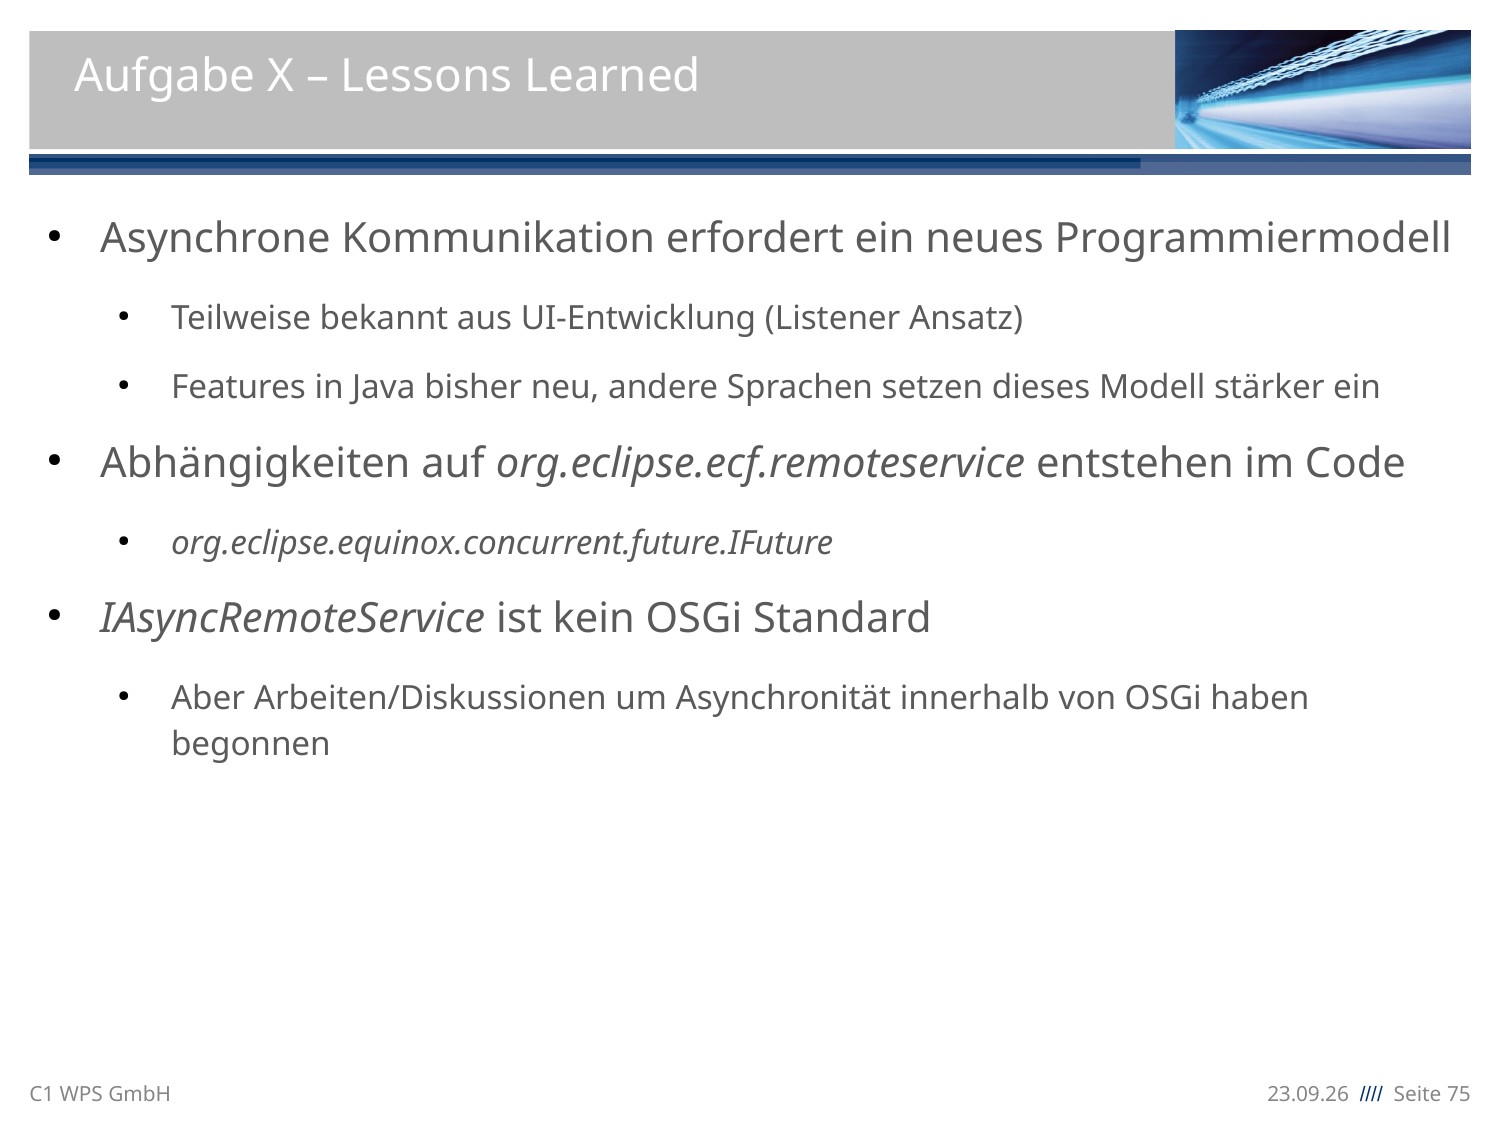

#
Aufgabe X – Lessons Learned
Asynchrone Kommunikation erfordert ein neues Programmiermodell
Teilweise bekannt aus UI-Entwicklung (Listener Ansatz)
Features in Java bisher neu, andere Sprachen setzen dieses Modell stärker ein
Abhängigkeiten auf org.eclipse.ecf.remoteservice entstehen im Code
org.eclipse.equinox.concurrent.future.IFuture
IAsyncRemoteService ist kein OSGi Standard
Aber Arbeiten/Diskussionen um Asynchronität innerhalb von OSGi haben begonnen